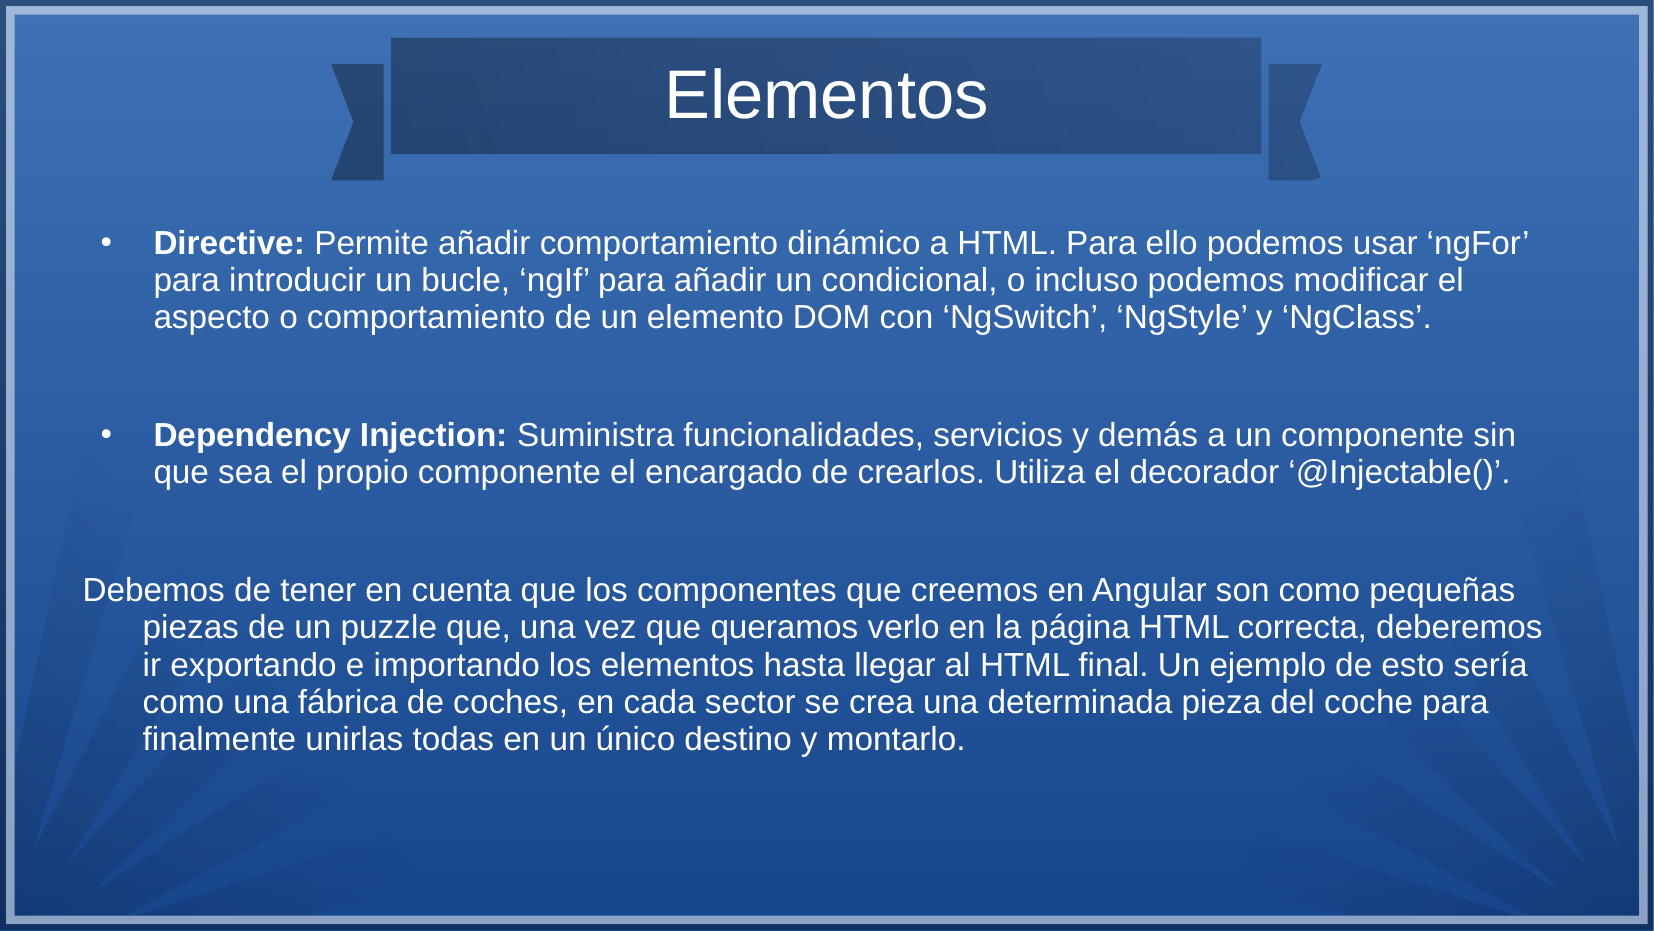

# Elementos
Directive: Permite añadir comportamiento dinámico a HTML. Para ello podemos usar ‘ngFor’ para introducir un bucle, ‘ngIf’ para añadir un condicional, o incluso podemos modificar el aspecto o comportamiento de un elemento DOM con ‘NgSwitch’, ‘NgStyle’ y ‘NgClass’.
Dependency Injection: Suministra funcionalidades, servicios y demás a un componente sin que sea el propio componente el encargado de crearlos. Utiliza el decorador ‘@Injectable()’.
Debemos de tener en cuenta que los componentes que creemos en Angular son como pequeñas piezas de un puzzle que, una vez que queramos verlo en la página HTML correcta, deberemos ir exportando e importando los elementos hasta llegar al HTML final. Un ejemplo de esto sería como una fábrica de coches, en cada sector se crea una determinada pieza del coche para finalmente unirlas todas en un único destino y montarlo.